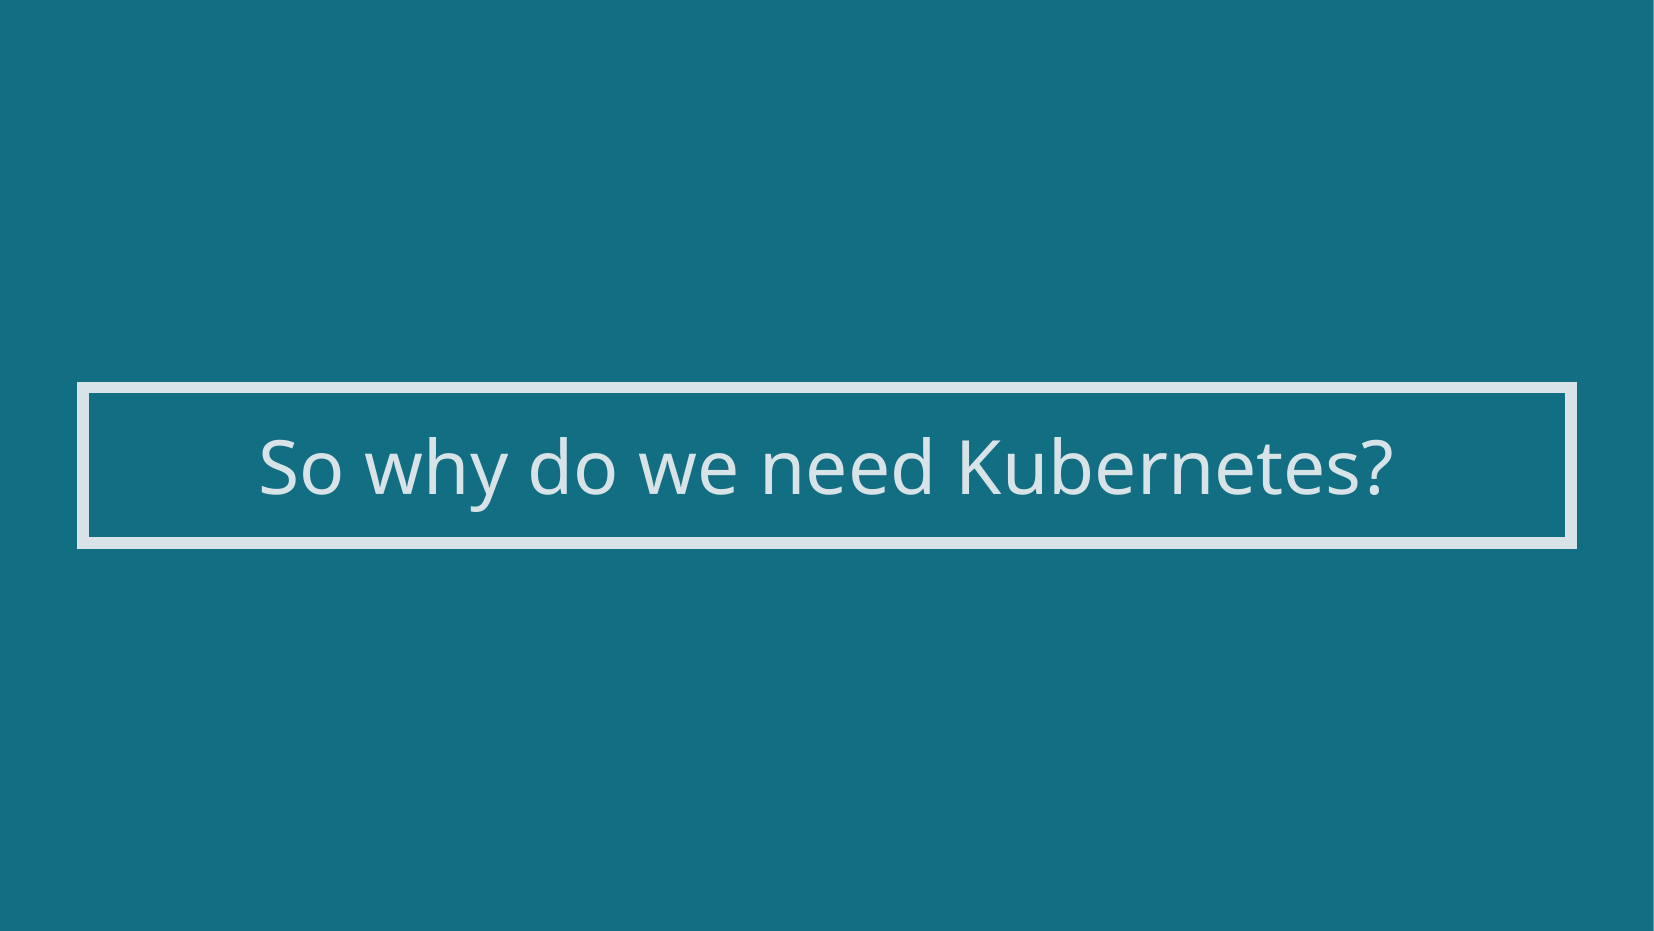

# So why do we need Kubernetes?